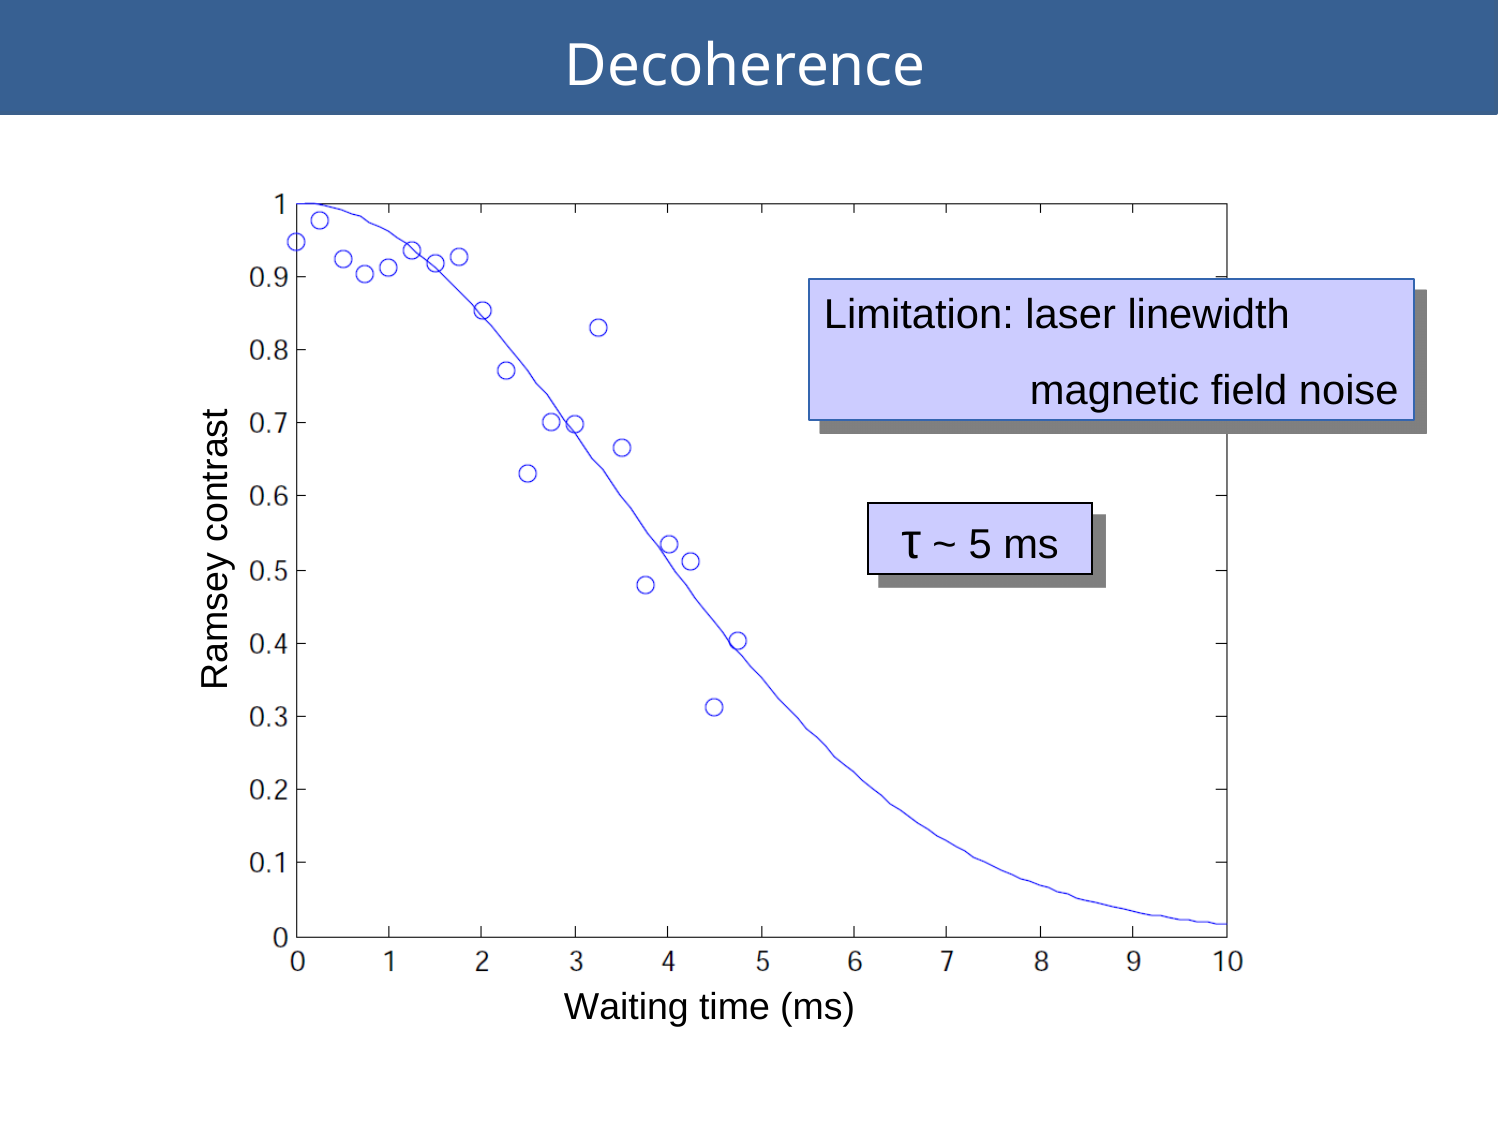

Decoherence
Limitation: laser linewidth
											magnetic field noise
τ ~ 5 ms
Ramsey contrast
Waiting time (ms)